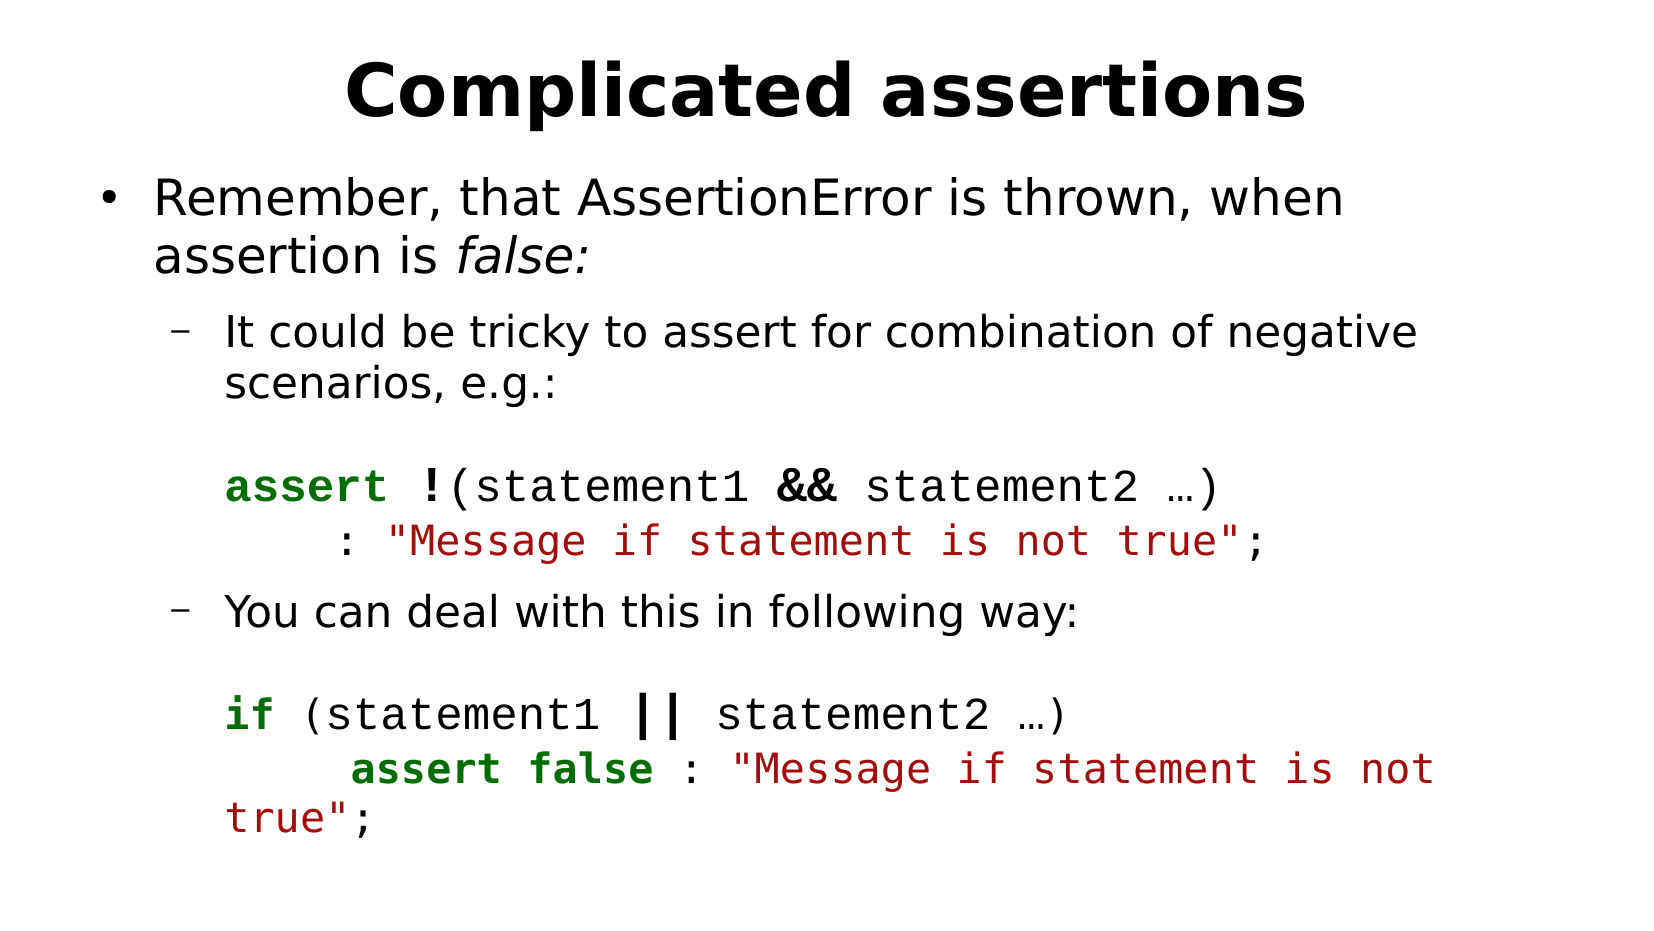

# Complicated assertions
Remember, that AssertionError is thrown, when assertion is false:
It could be tricky to assert for combination of negative scenarios, e.g.:
assert !(statement1 && statement2 …)
 : "Message if statement is not true";
You can deal with this in following way:
if (statement1 || statement2 …)
 assert false : "Message if statement is not true";